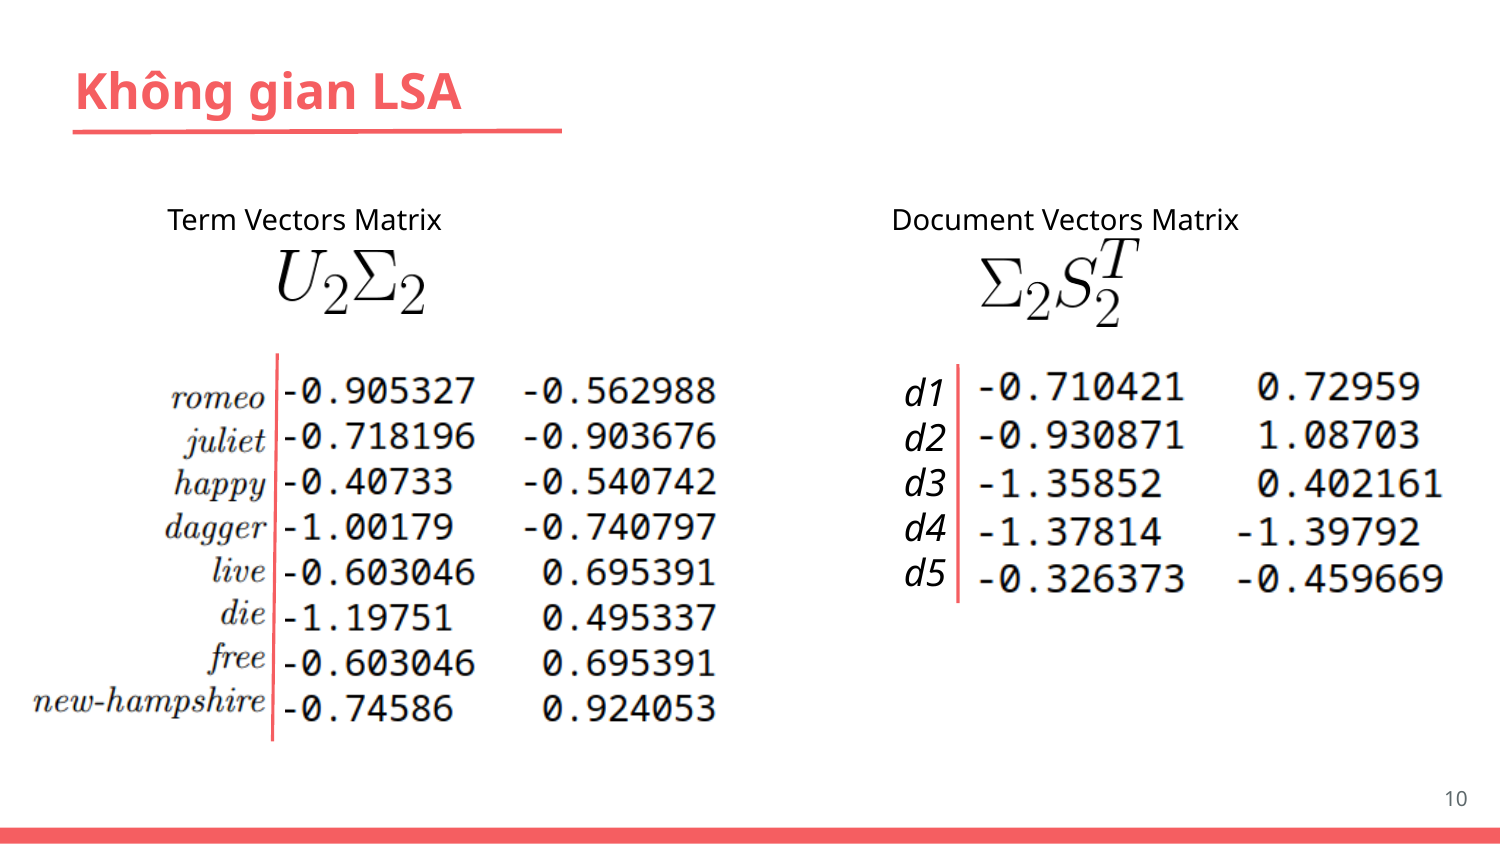

Không gian LSA
Term Vectors Matrix
Document Vectors Matrix
d1
d2
d3
d4
d5